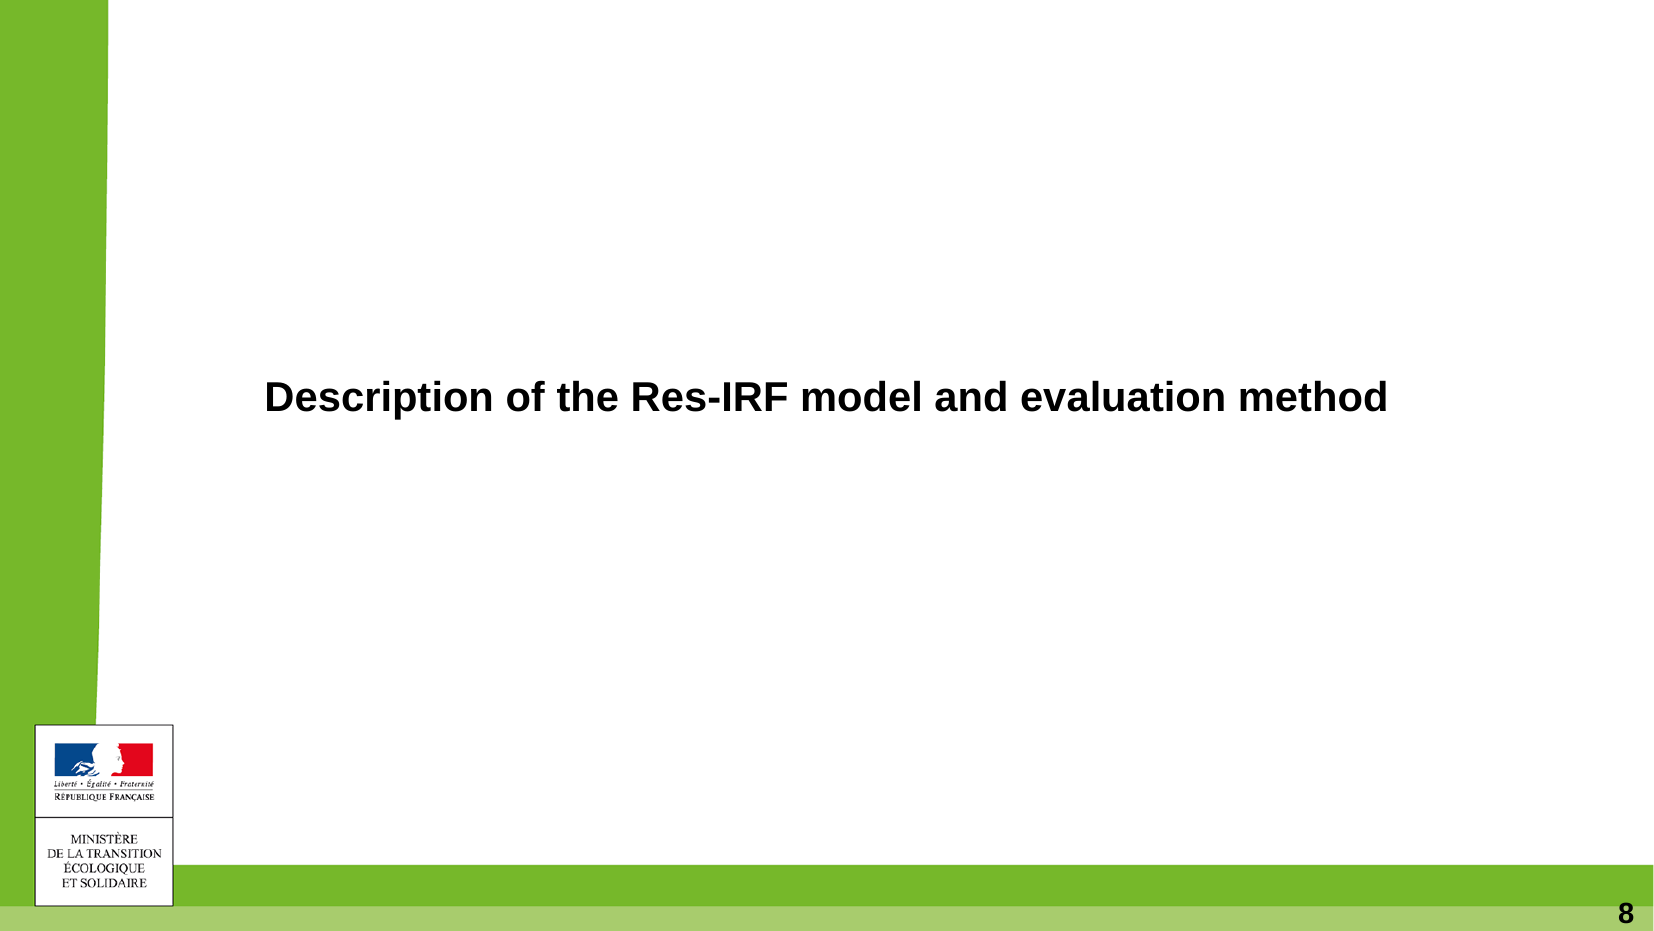

# Description of the Res-IRF model and evaluation method